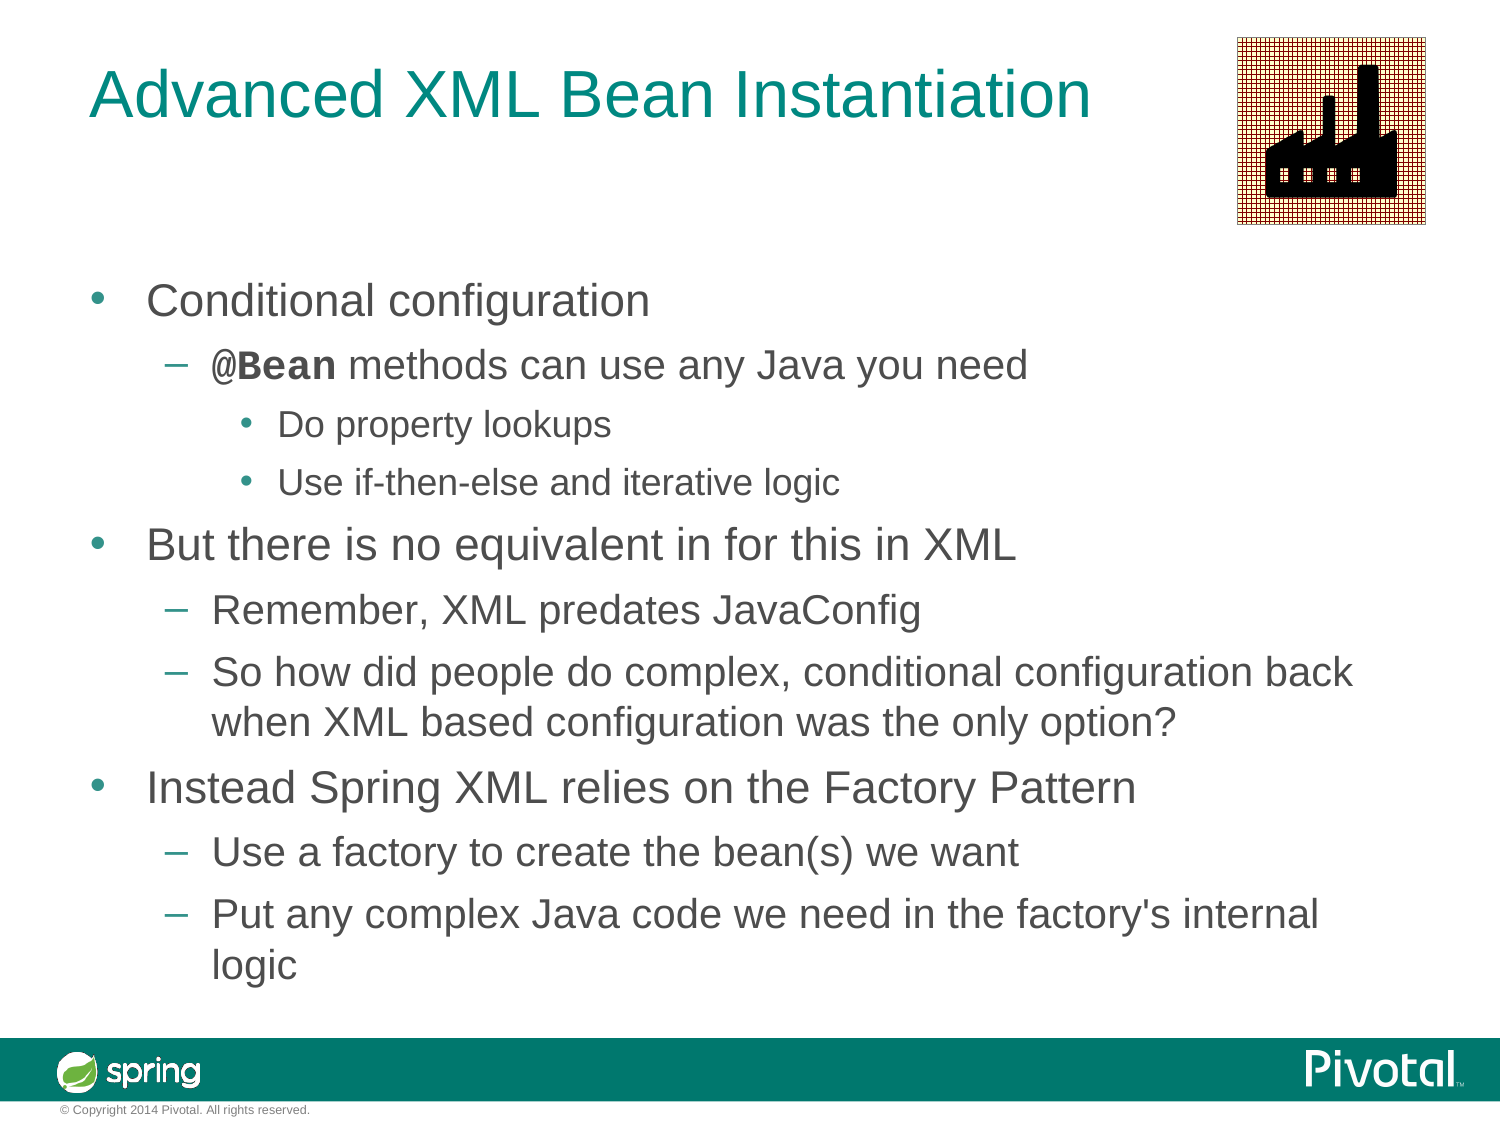

# Advanced XML Bean Instantiation
Conditional configuration
@Bean methods can use any Java you need
Do property lookups
Use if-then-else and iterative logic
But there is no equivalent in for this in XML
Remember, XML predates JavaConfig
So how did people do complex, conditional configuration back when XML based configuration was the only option?
Instead Spring XML relies on the Factory Pattern
Use a factory to create the bean(s) we want
Put any complex Java code we need in the factory's internal logic